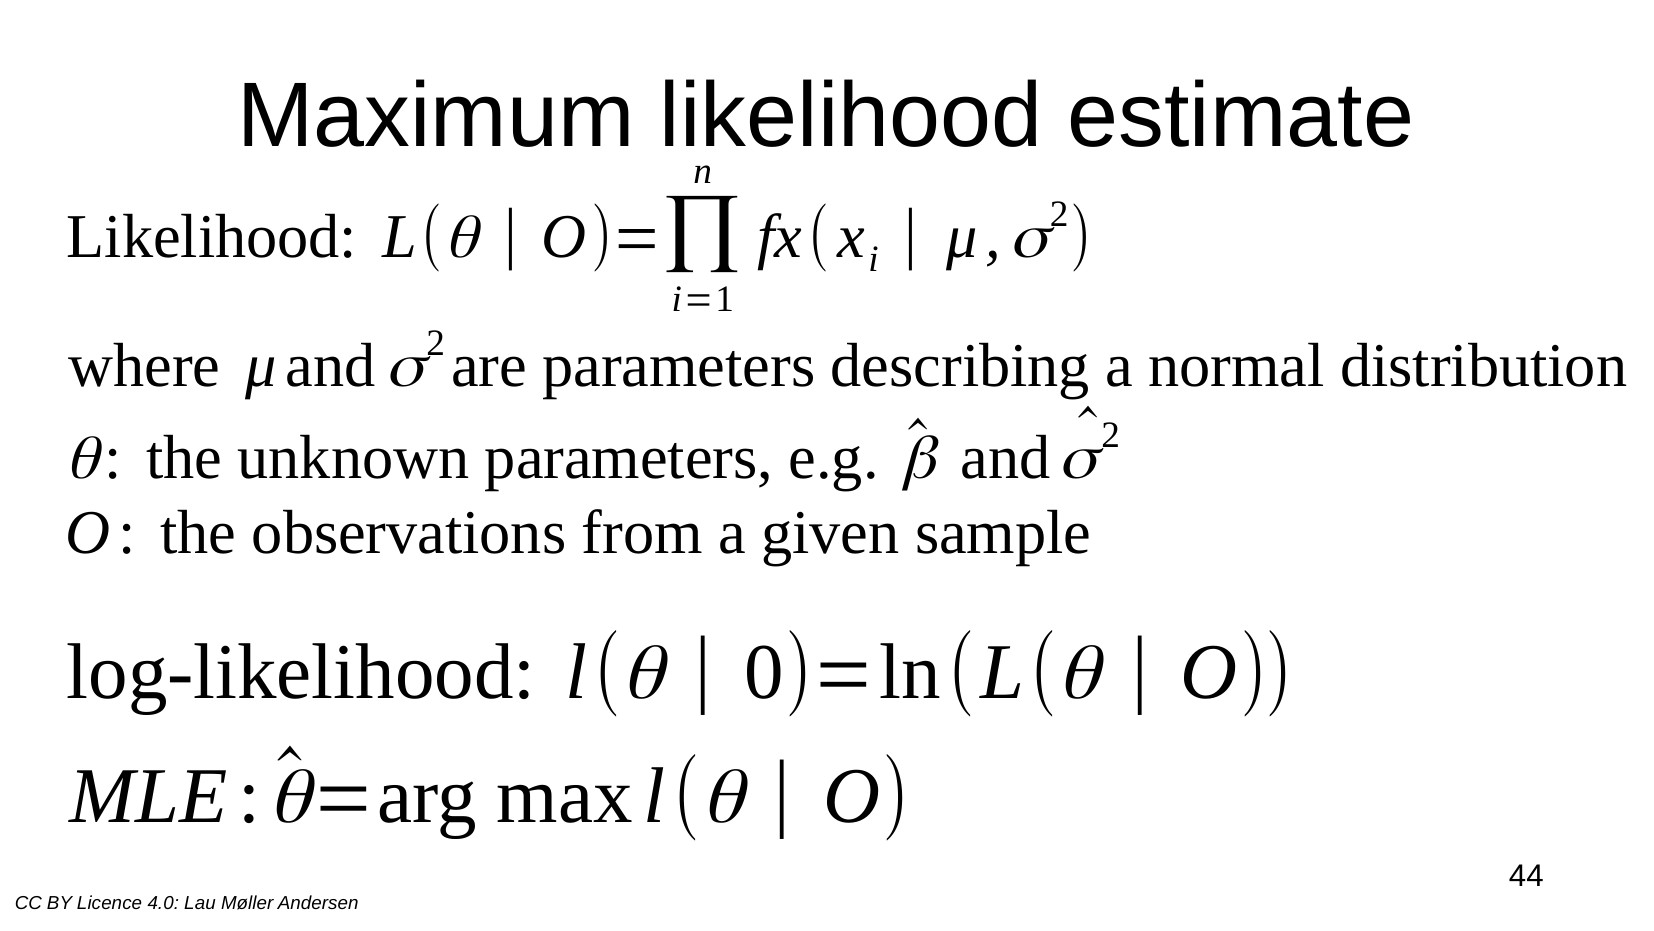

# Maximum likelihood estimate
CC BY Licence 4.0: Lau Møller Andersen